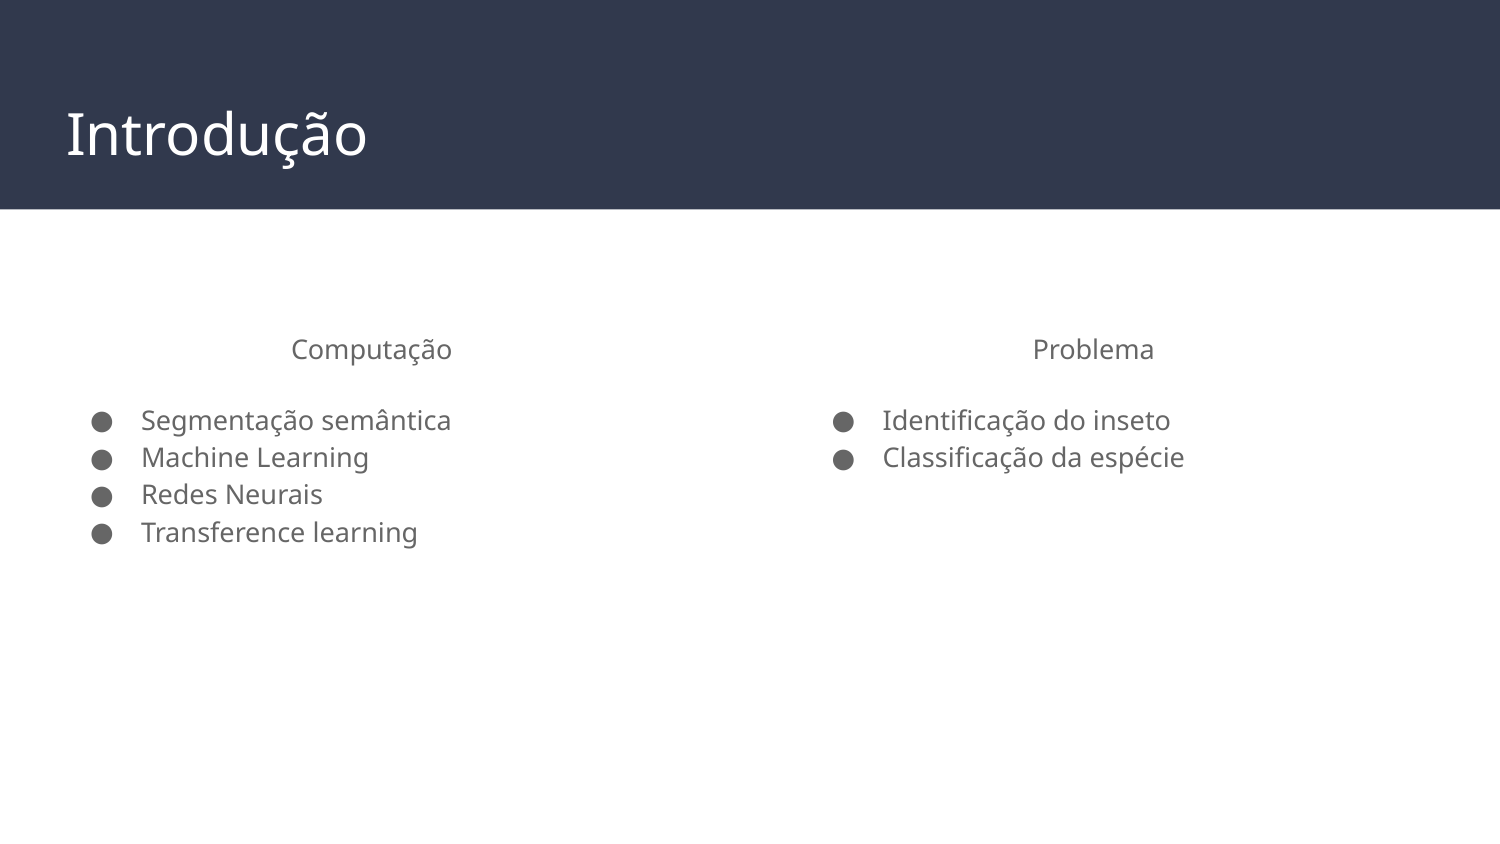

# Introdução
Computação
Segmentação semântica
Machine Learning
Redes Neurais
Transference learning
Problema
Identificação do inseto
Classificação da espécie